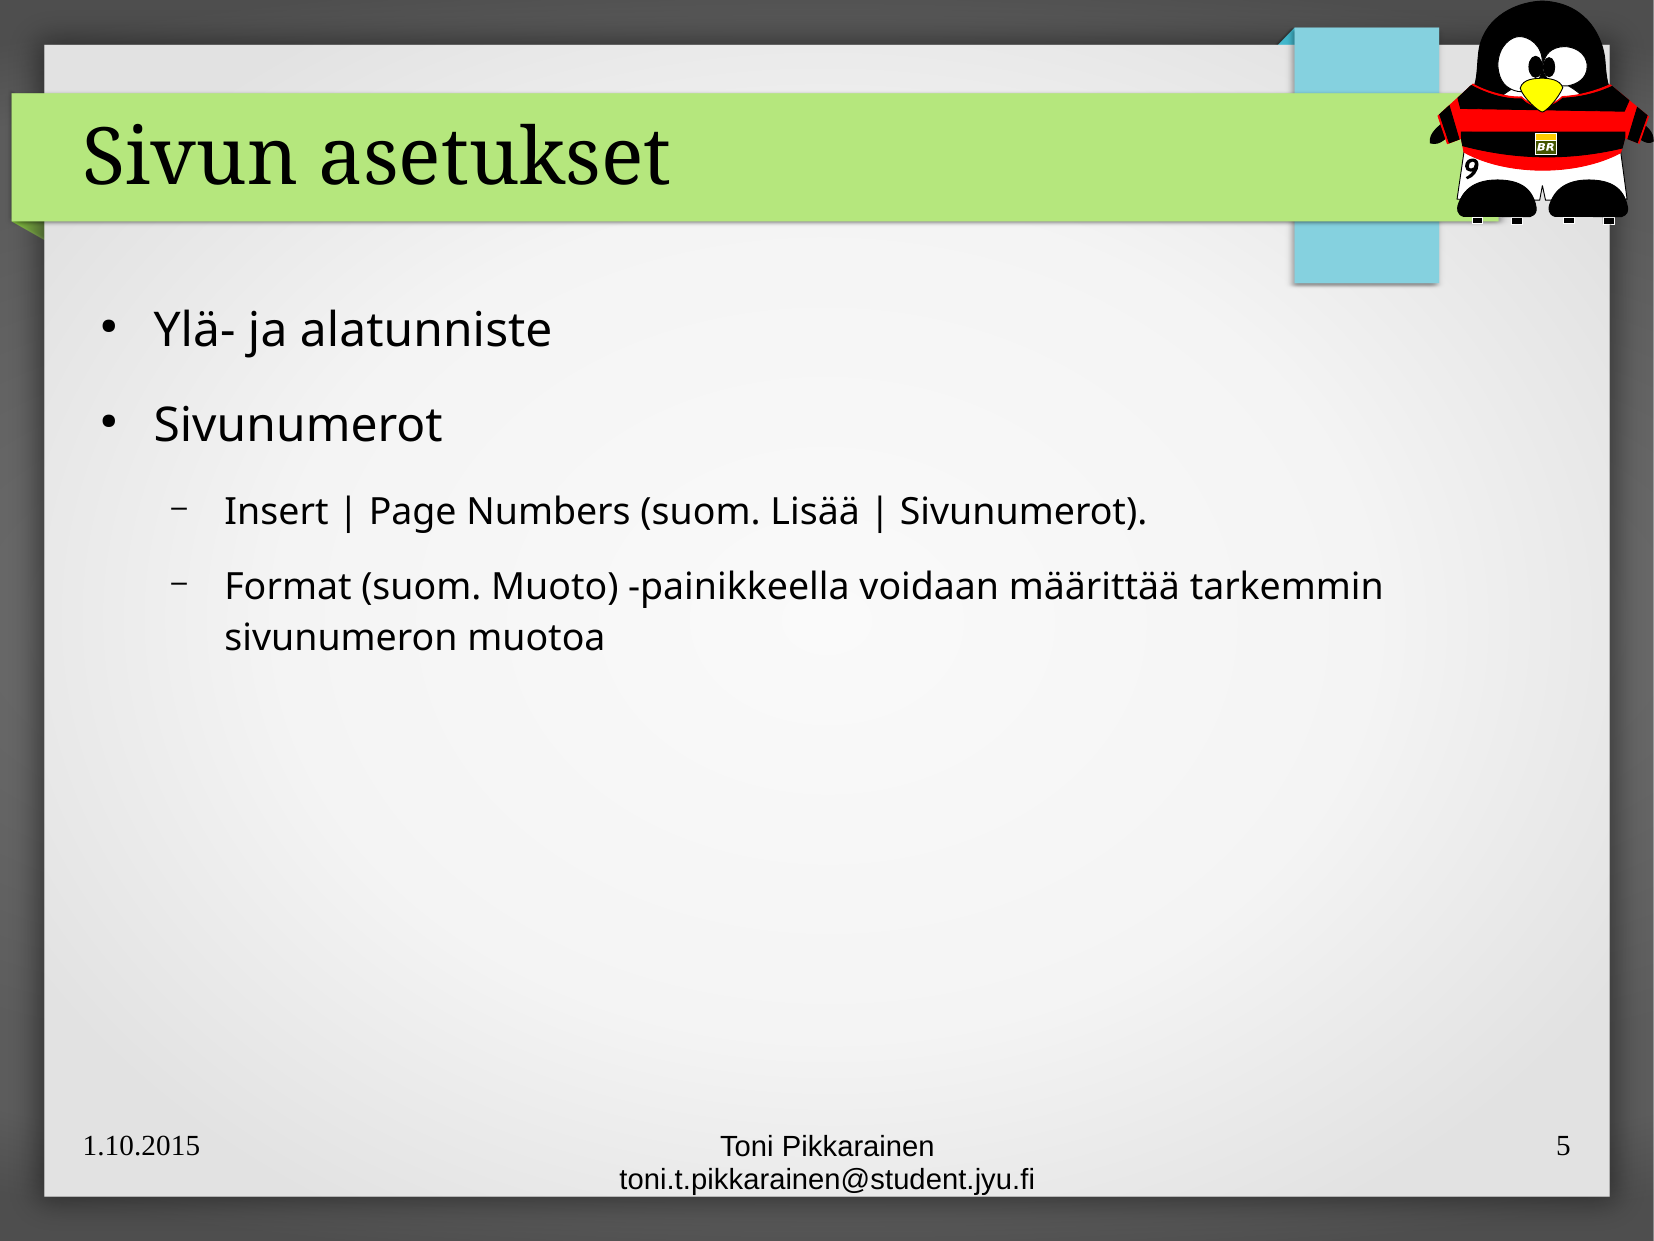

# Sivun asetukset
Ylä- ja alatunniste
Sivunumerot
Insert | Page Numbers (suom. Lisää | Sivunumerot).
Format (suom. Muoto) -painikkeella voidaan määrittää tarkemmin sivunumeron muotoa
1.10.2015
5